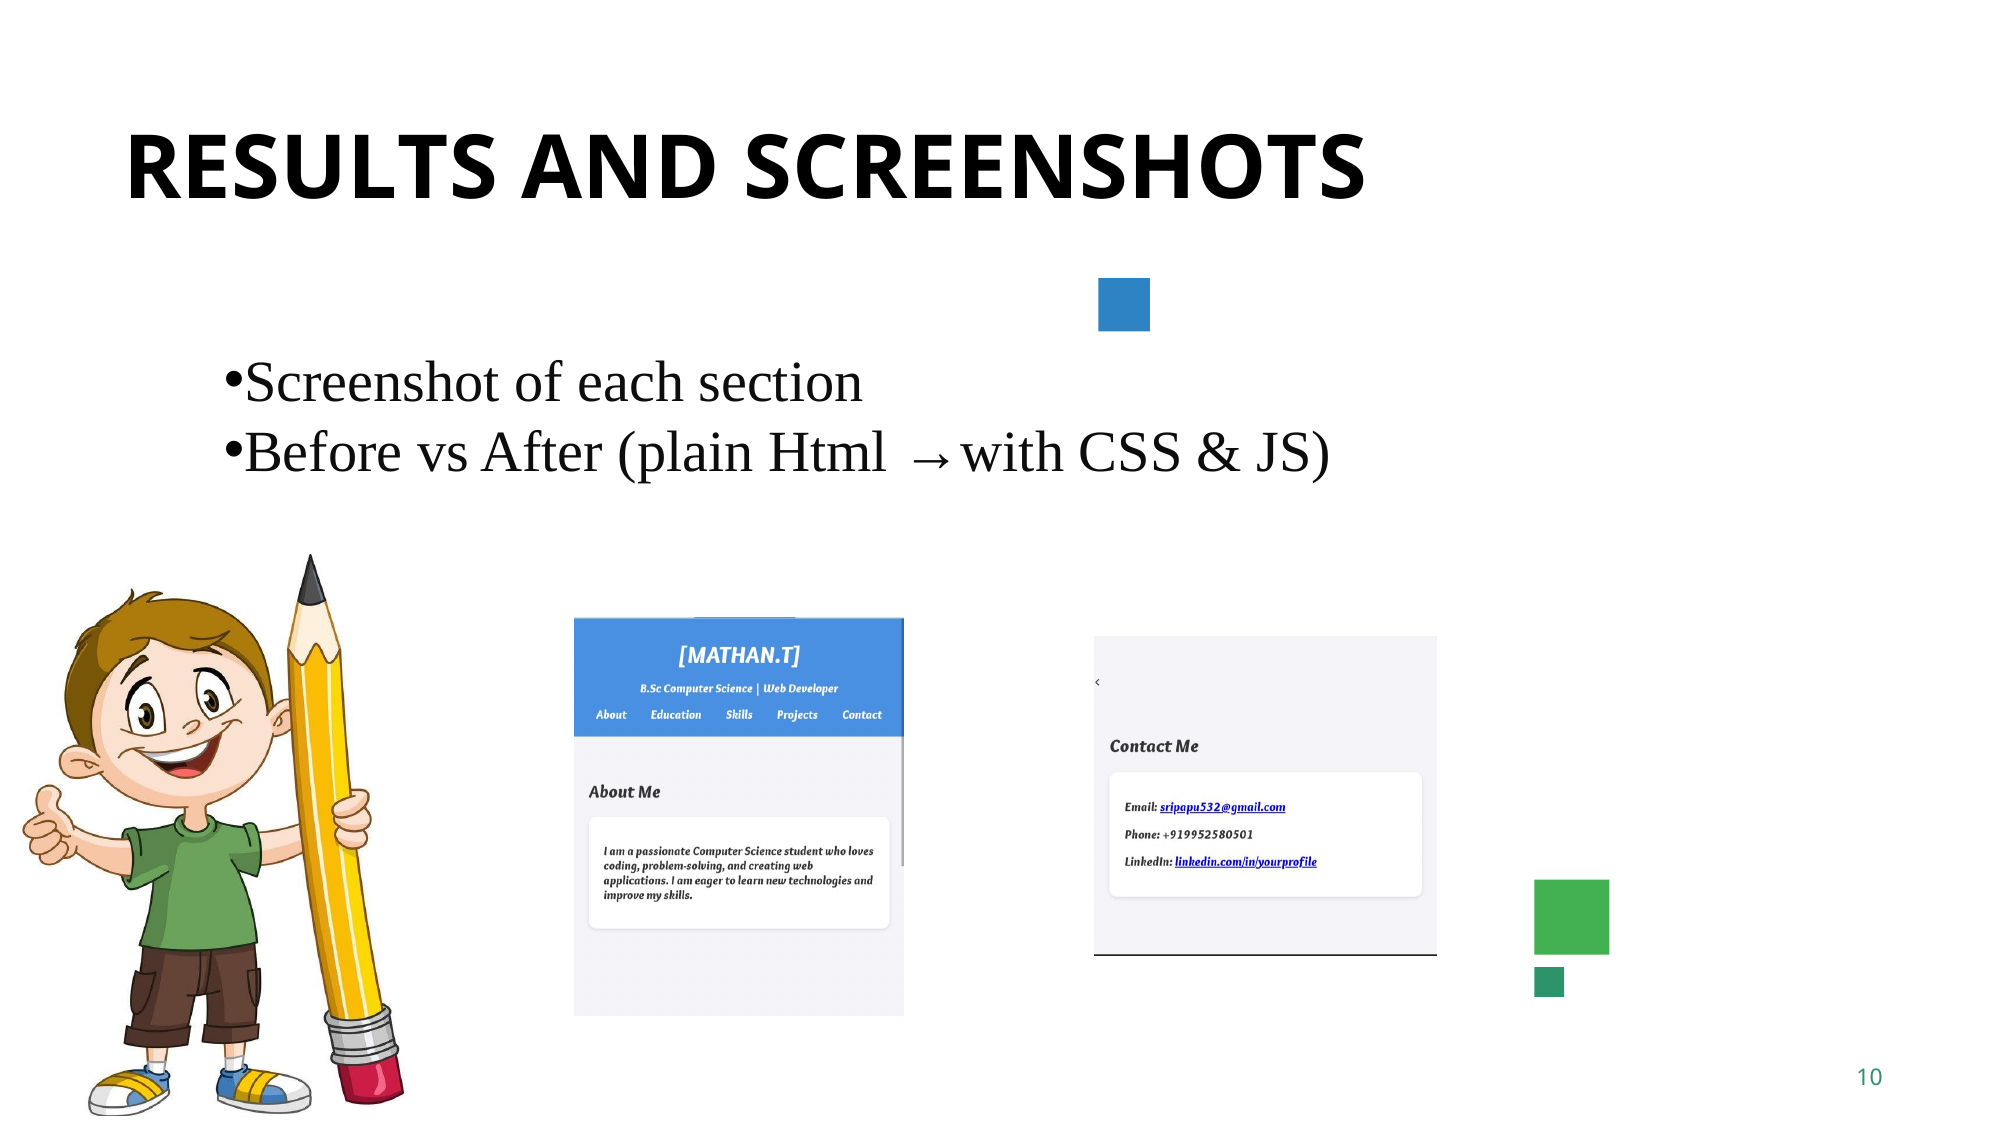

# RESULTS AND SCREENSHOTS
Screenshot of each section
Before vs After (plain Html →with CSS & JS)
3/21/2024 Annual Review